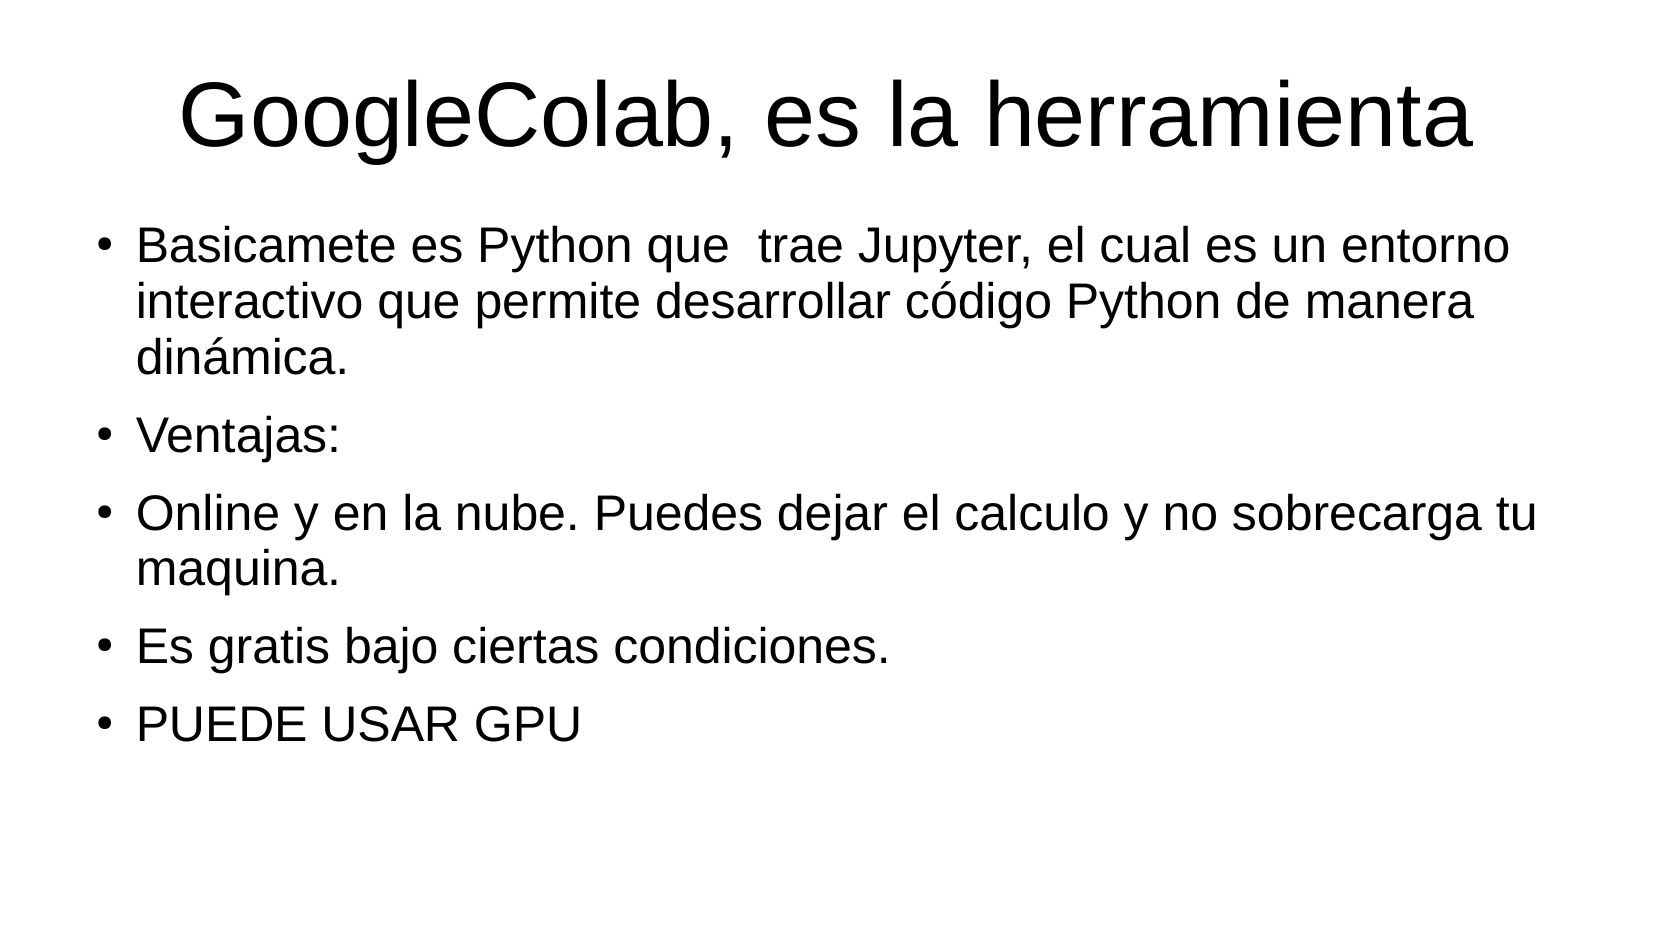

# GoogleColab, es la herramienta
Basicamete es Python que trae Jupyter, el cual es un entorno interactivo que permite desarrollar código Python de manera dinámica.
Ventajas:
Online y en la nube. Puedes dejar el calculo y no sobrecarga tu maquina.
Es gratis bajo ciertas condiciones.
PUEDE USAR GPU